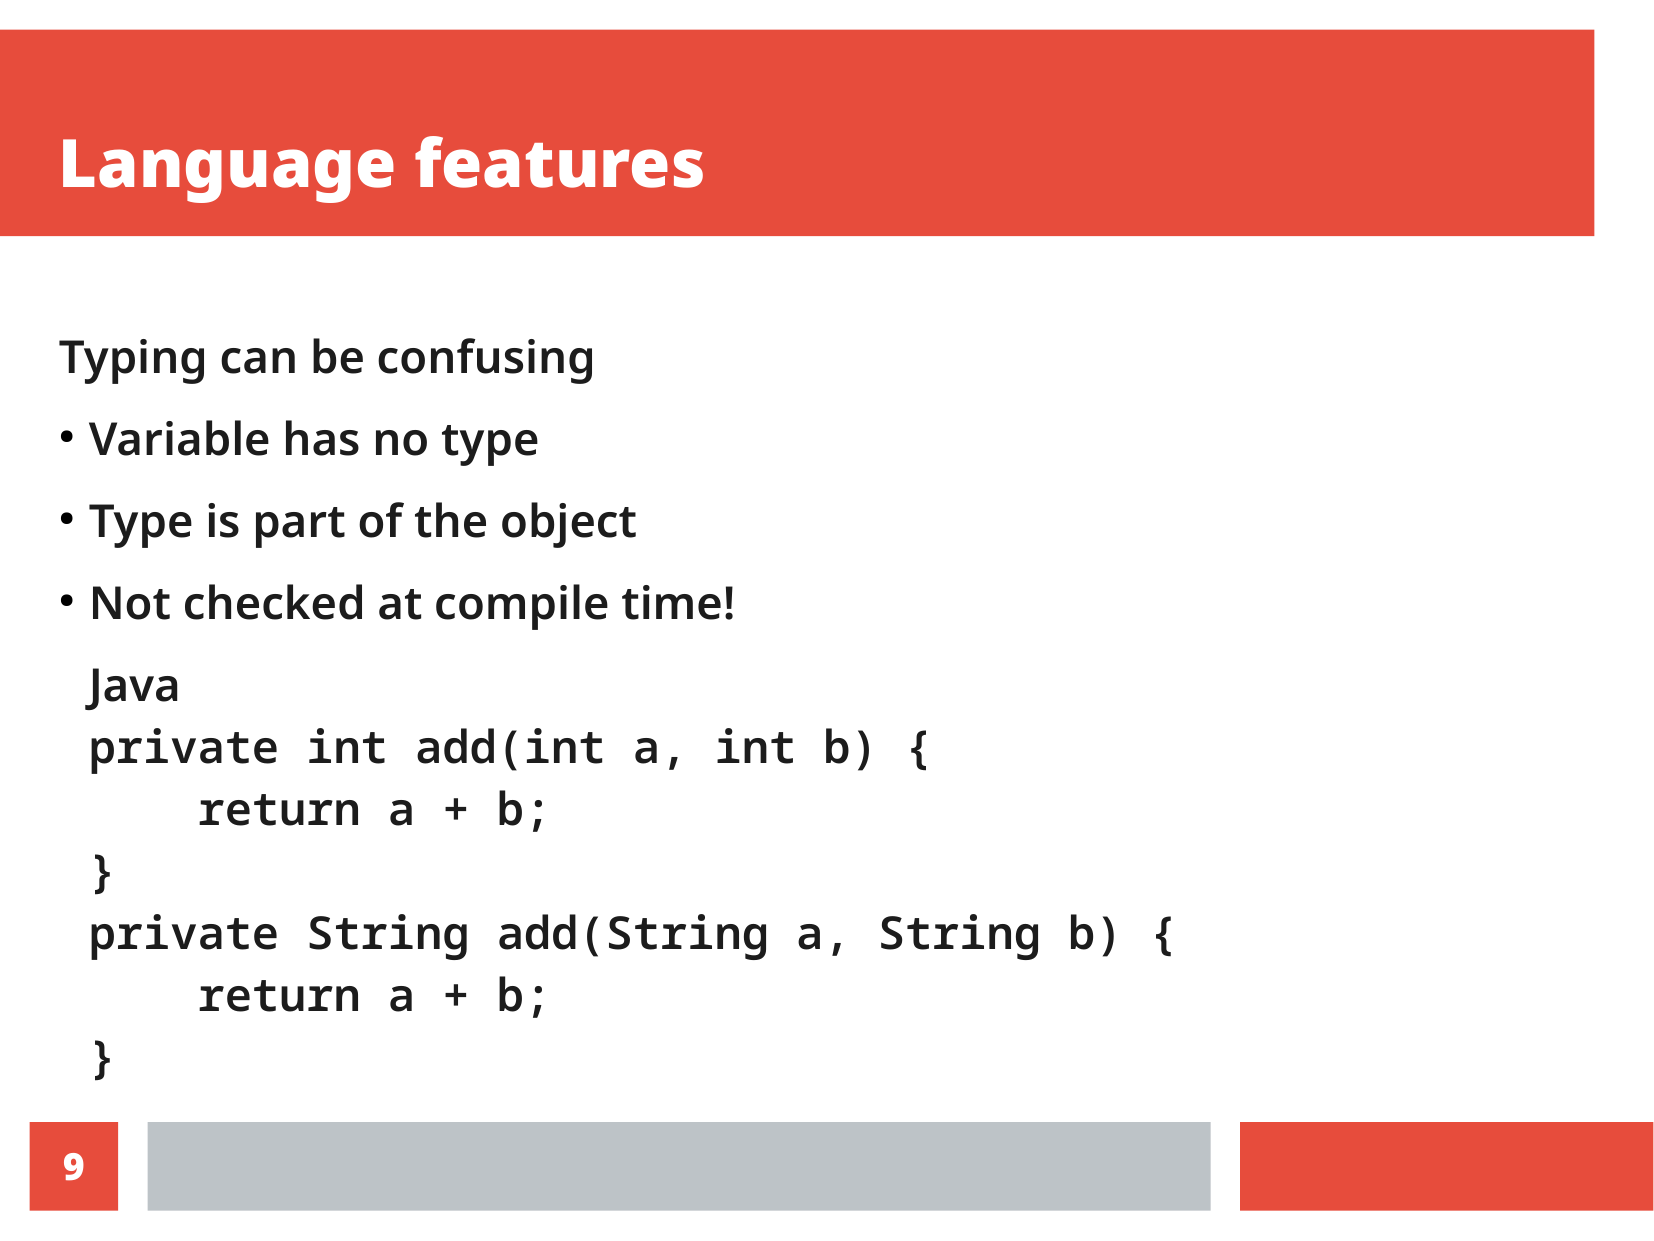

# Language features
Typing can be confusing
Variable has no type
Type is part of the object
Not checked at compile time!
Java
private int add(int a, int b) {
 return a + b;
}
private String add(String a, String b) {
 return a + b;
}
9